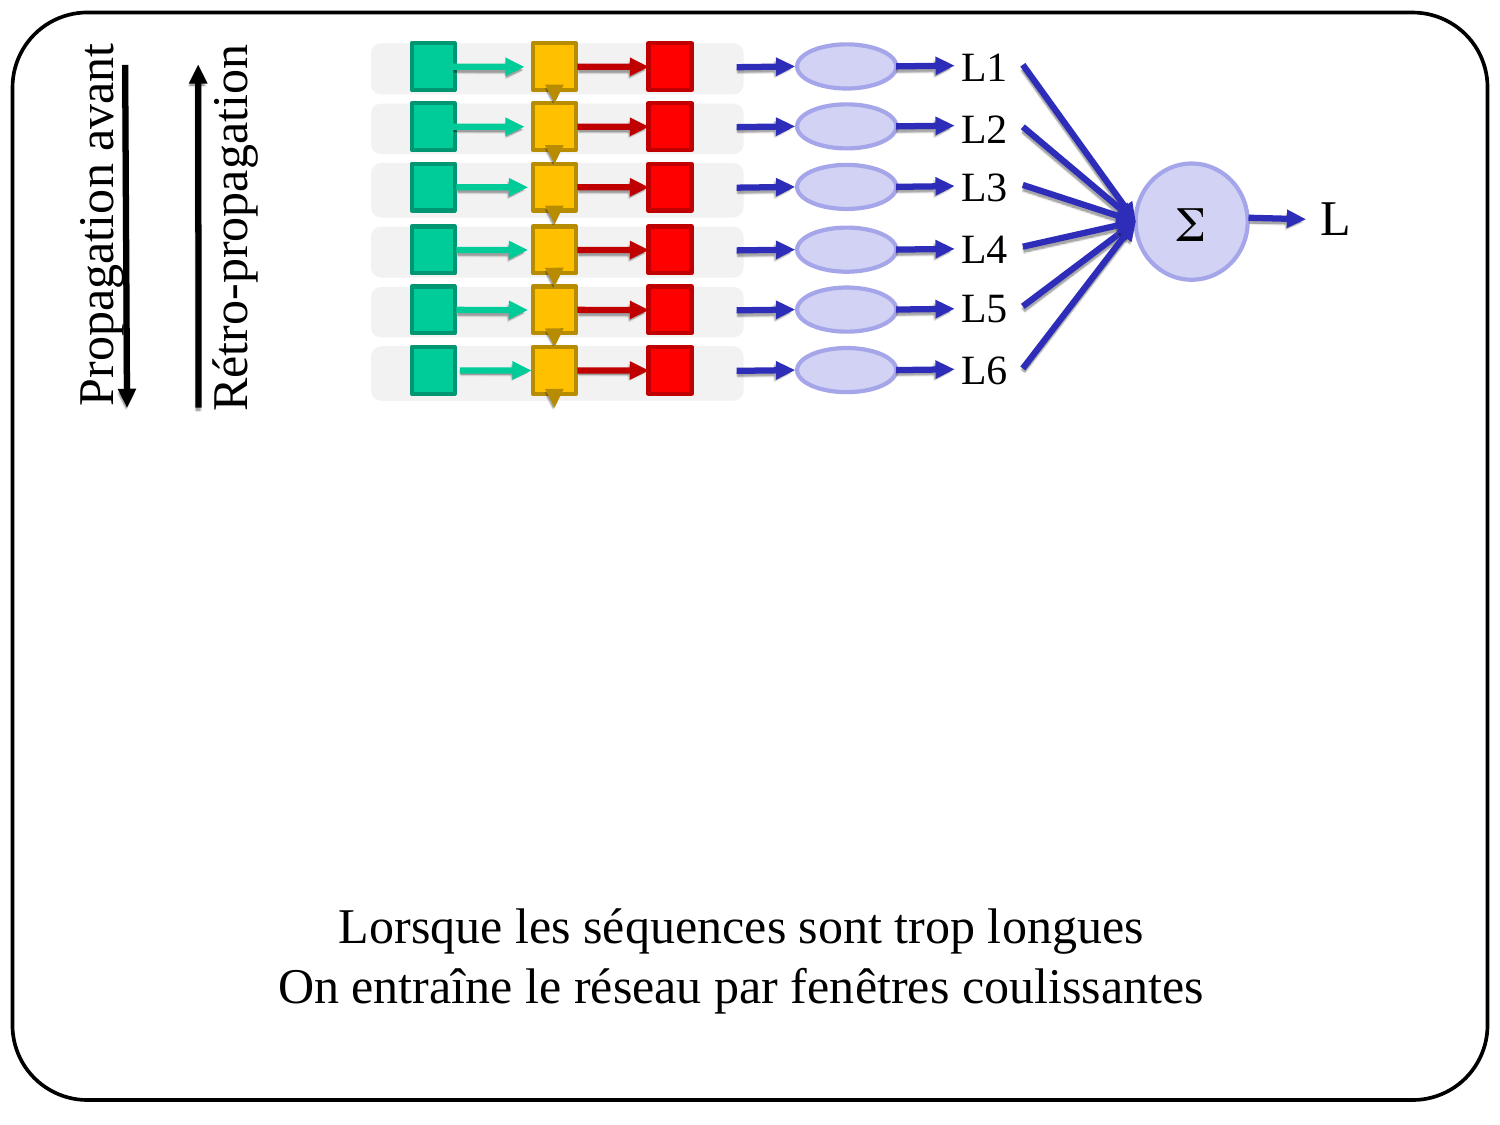

L1
L2
L3
S
L
Propagation avant
Rétro-propagation
L4
L5
L6
Lorsque les séquences sont trop longues
On entraîne le réseau par fenêtres coulissantes